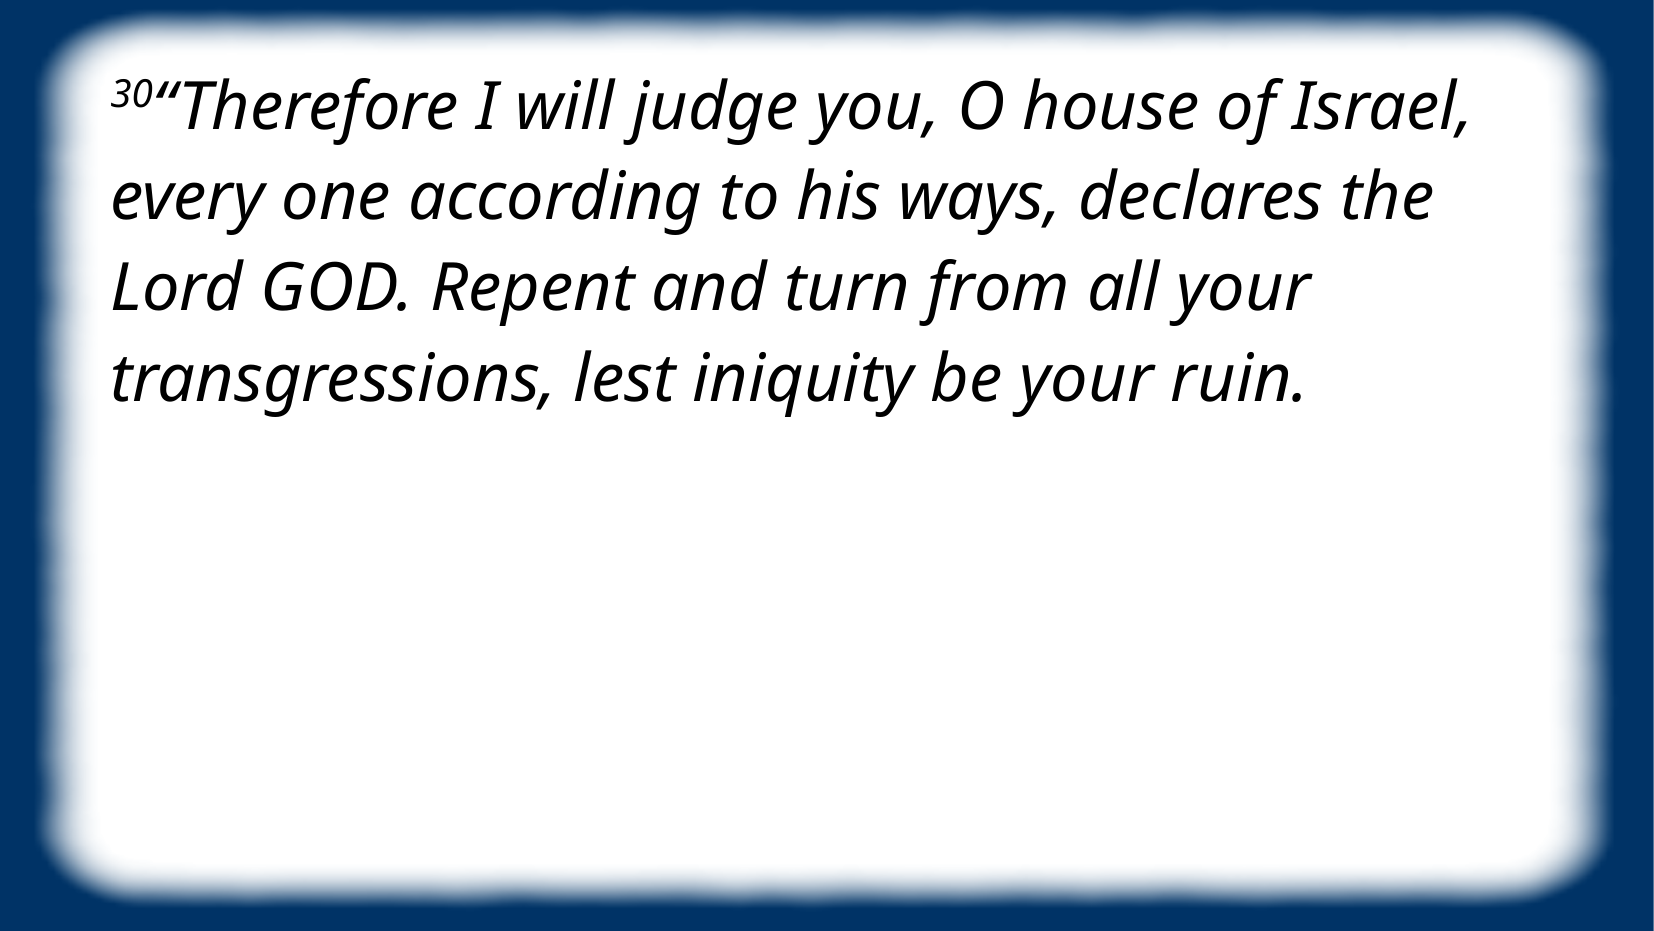

30“Therefore I will judge you, O house of Israel, every one according to his ways, declares the Lord GOD. Repent and turn from all your transgressions, lest iniquity be your ruin.